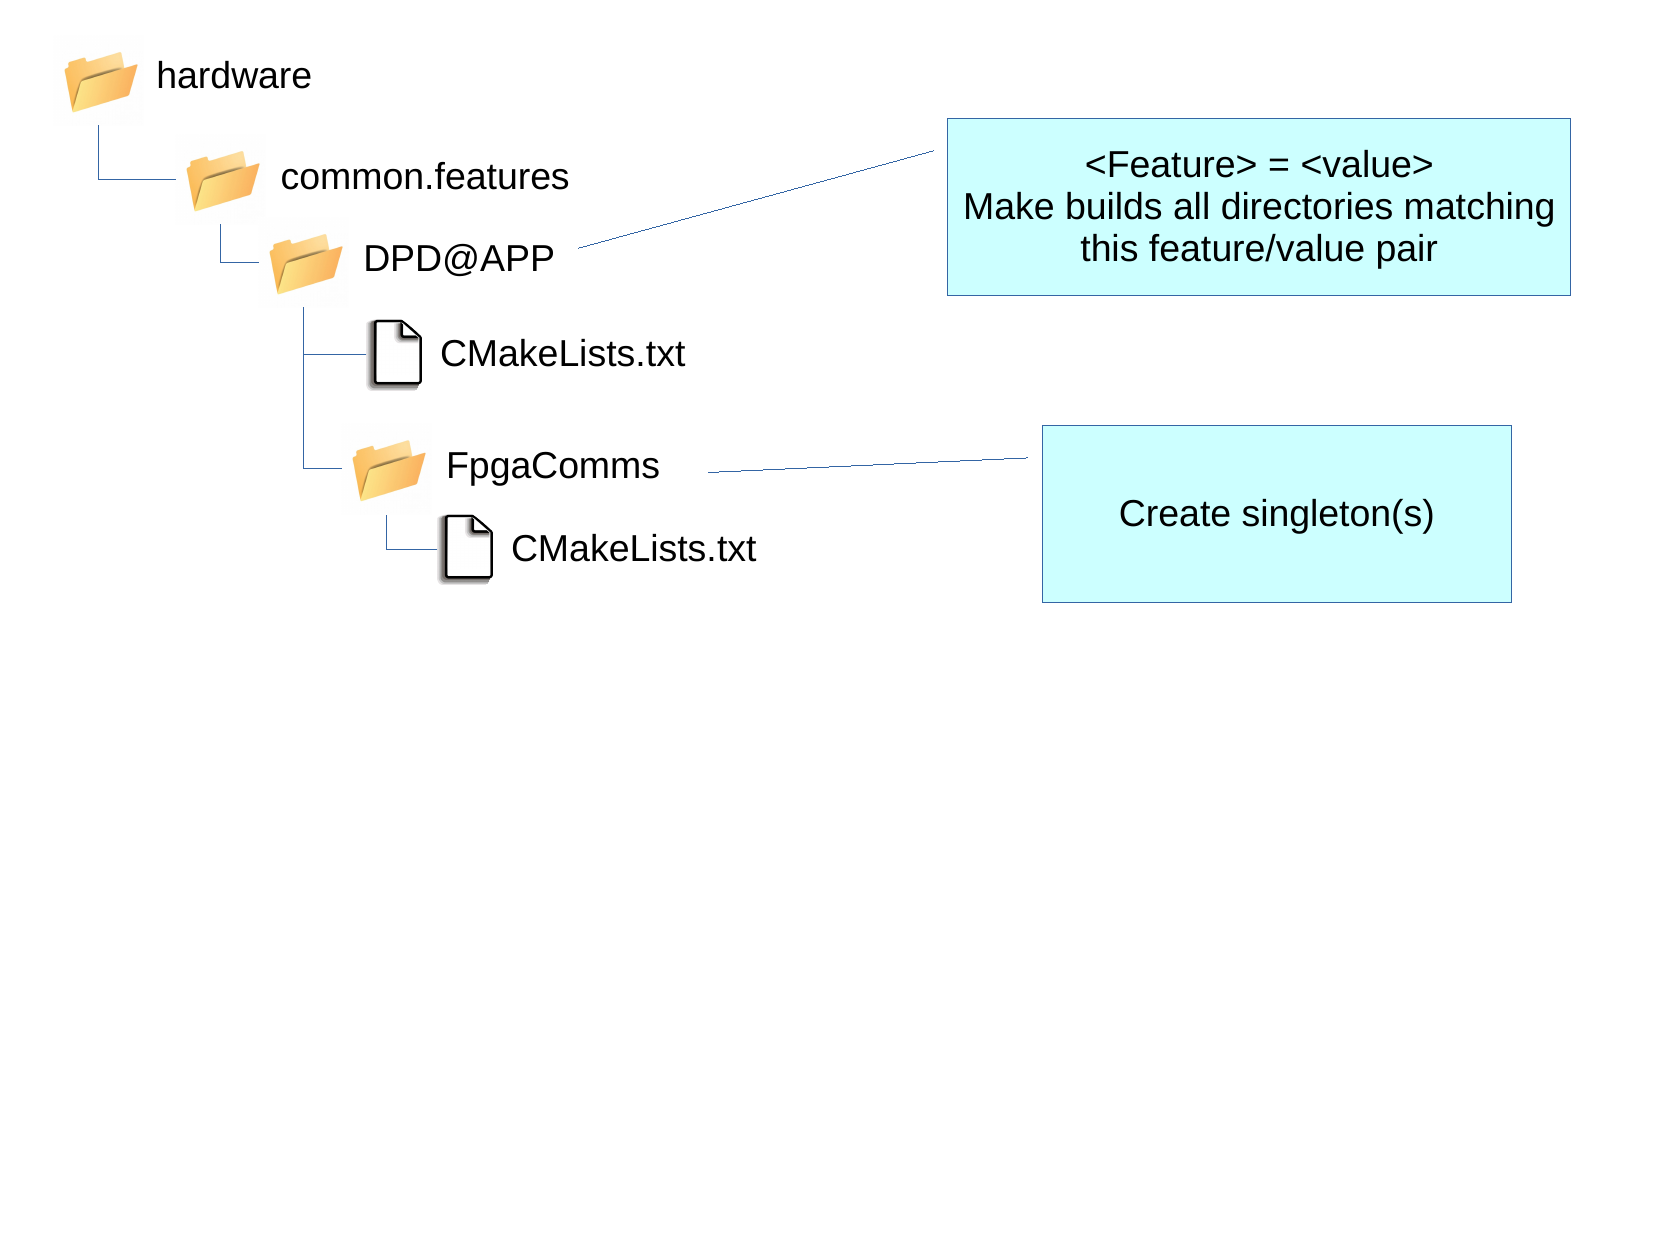

hardware
<Feature> = <value>
Make builds all directories matching
this feature/value pair
common.features
DPD@APP
CMakeLists.txt
Create singleton(s)
FpgaComms
CMakeLists.txt